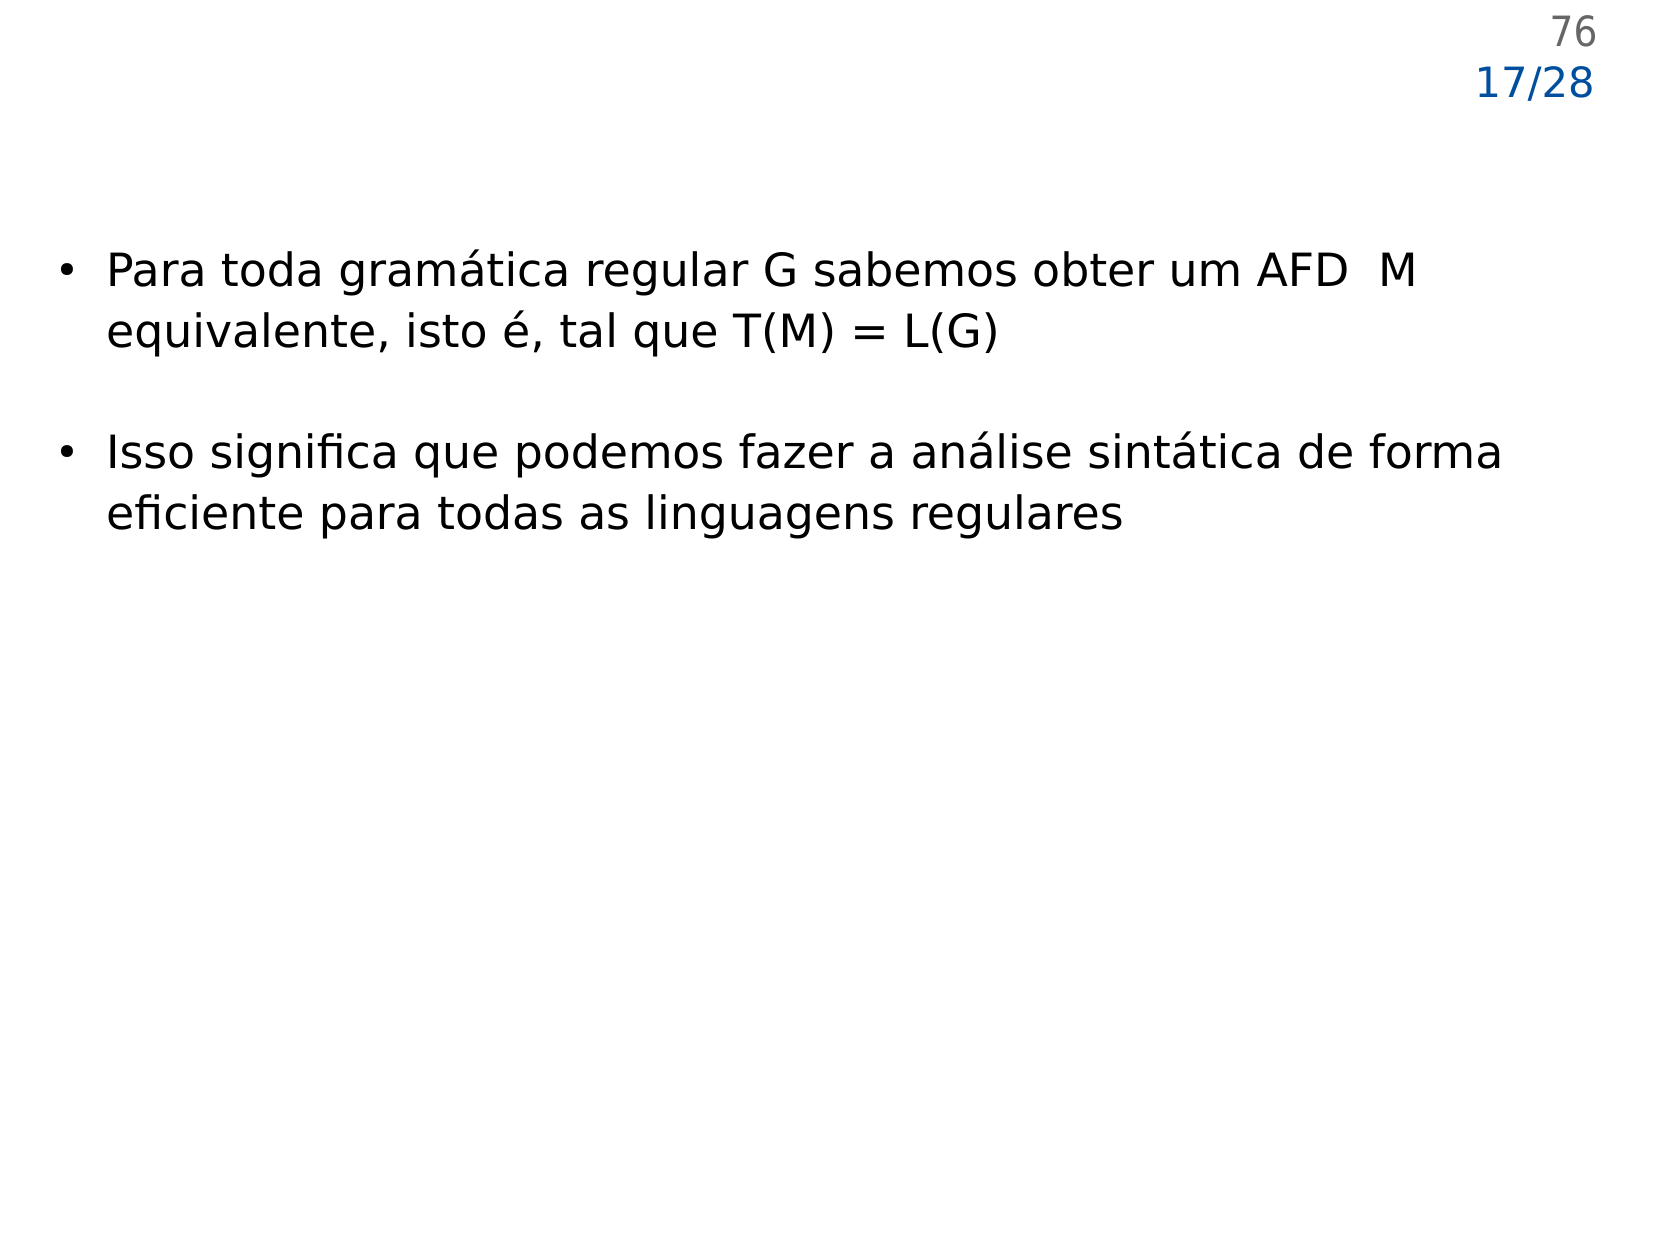

76
#
17
Para toda gramática regular G sabemos obter um AFD M equivalente, isto é, tal que T(M) = L(G)
Isso significa que podemos fazer a análise sintática de forma eficiente para todas as linguagens regulares